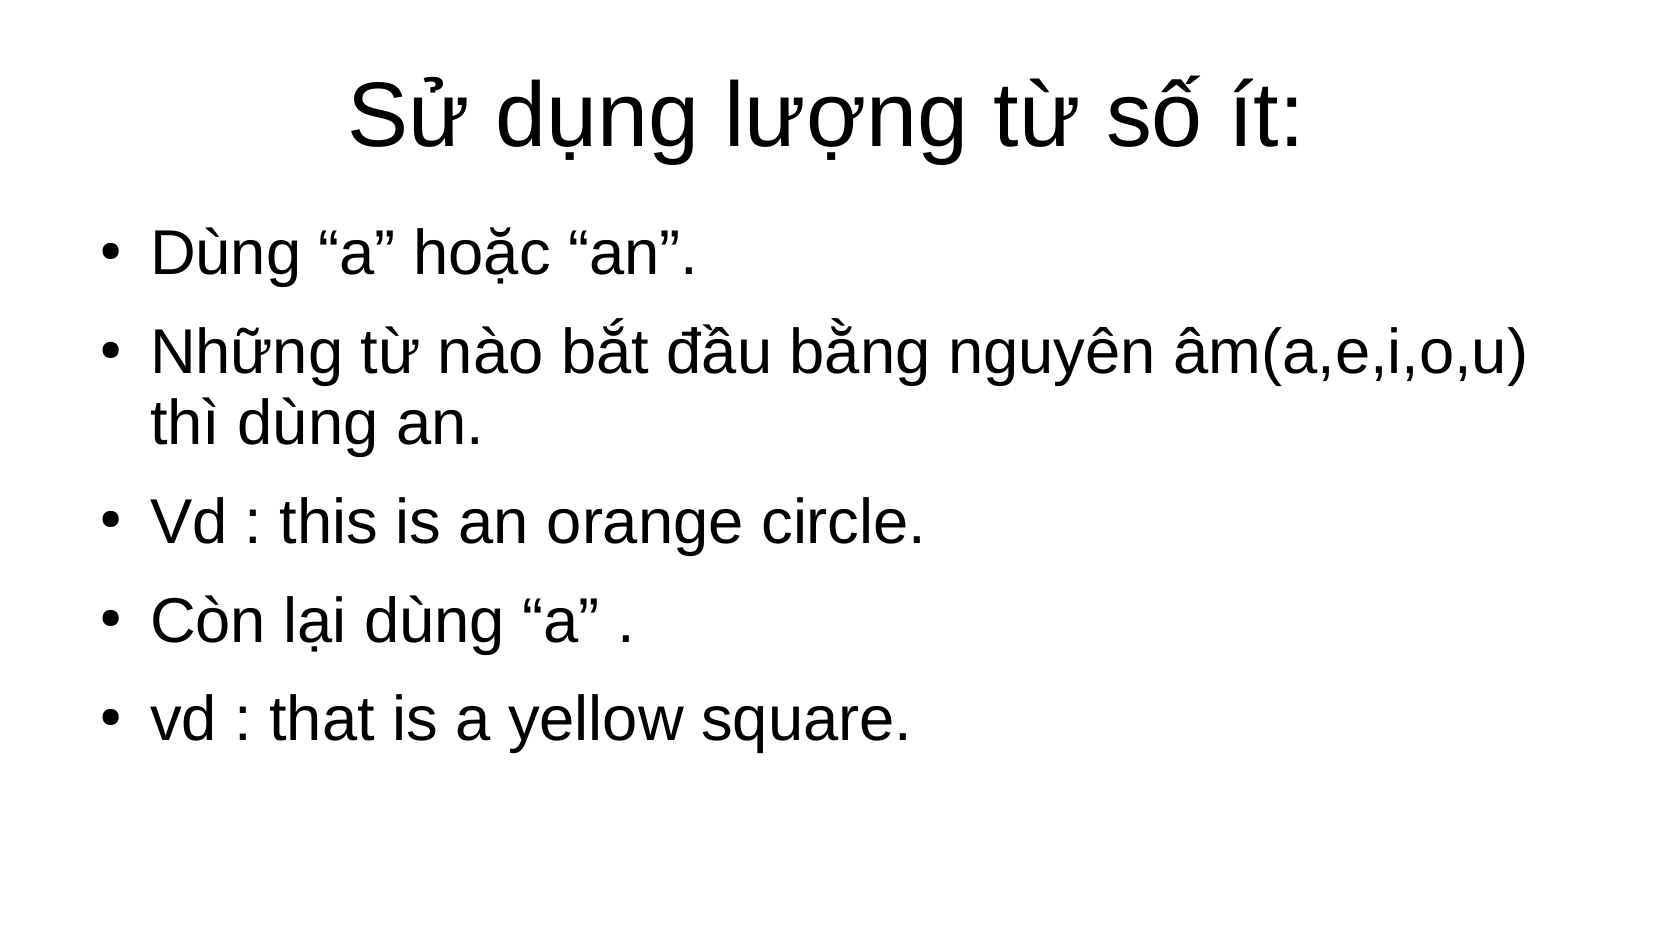

# Sử dụng lượng từ số ít:
Dùng “a” hoặc “an”.
Những từ nào bắt đầu bằng nguyên âm(a,e,i,o,u) thì dùng an.
Vd : this is an orange circle.
Còn lại dùng “a” .
vd : that is a yellow square.